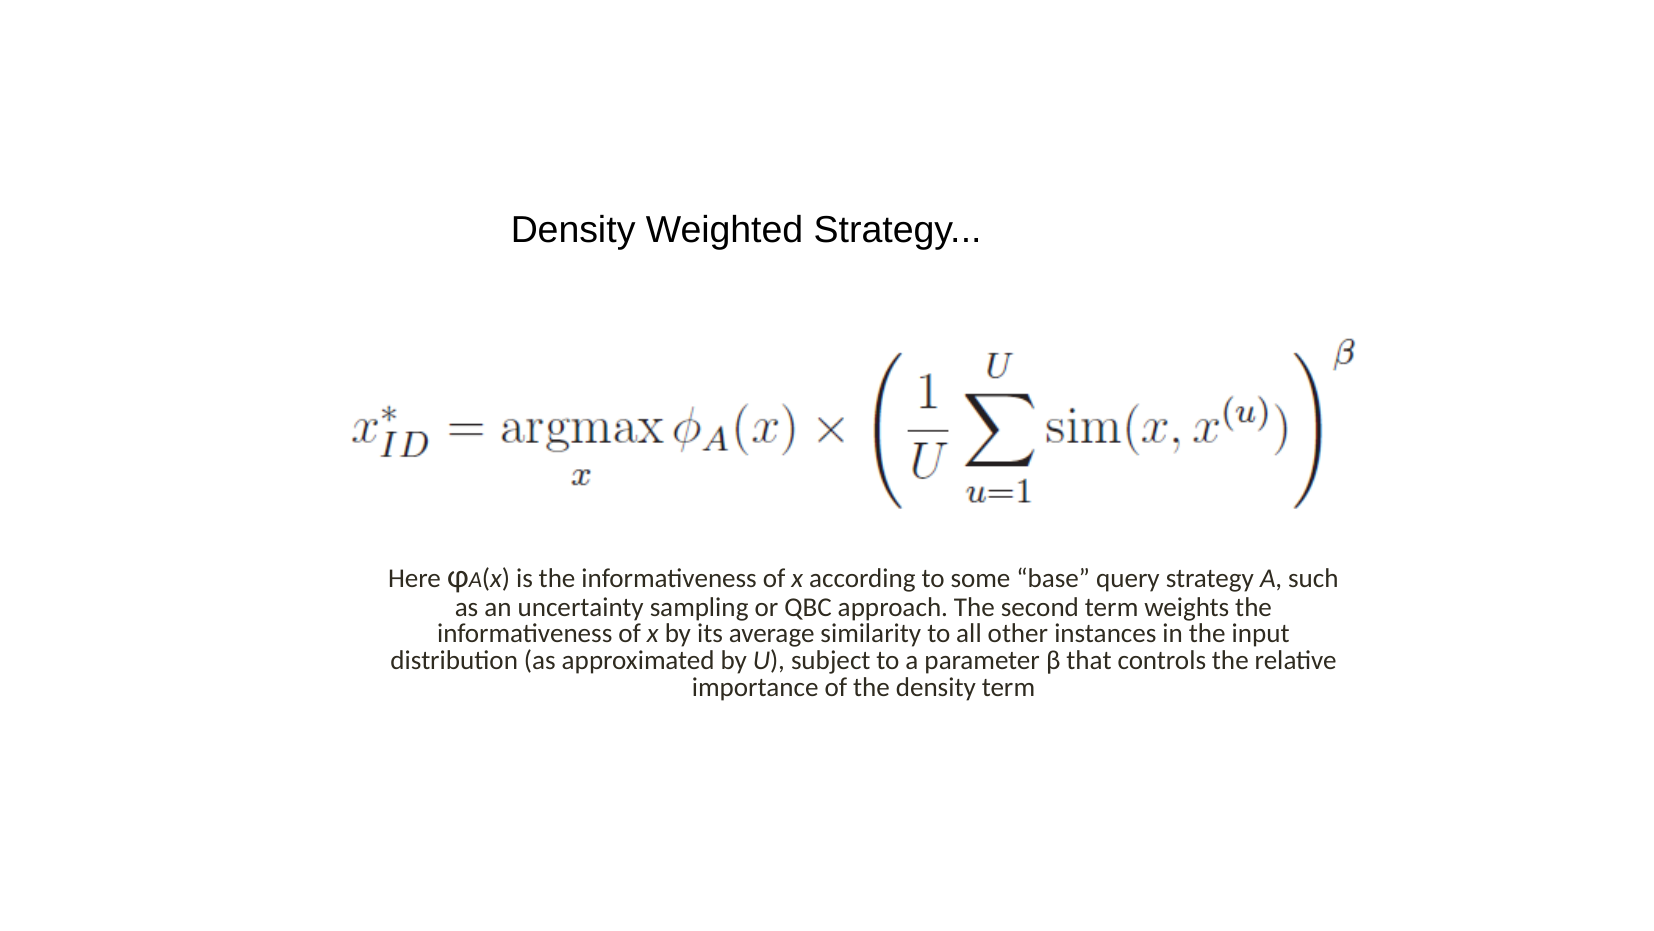

Density Weighted Strategy...
Here φA(x) is the informativeness of x according to some “base” query strategy A, such as an uncertainty sampling or QBC approach. The second term weights the informativeness of x by its average similarity to all other instances in the input distribution (as approximated by U), subject to a parameter β that controls the relative importance of the density term
17